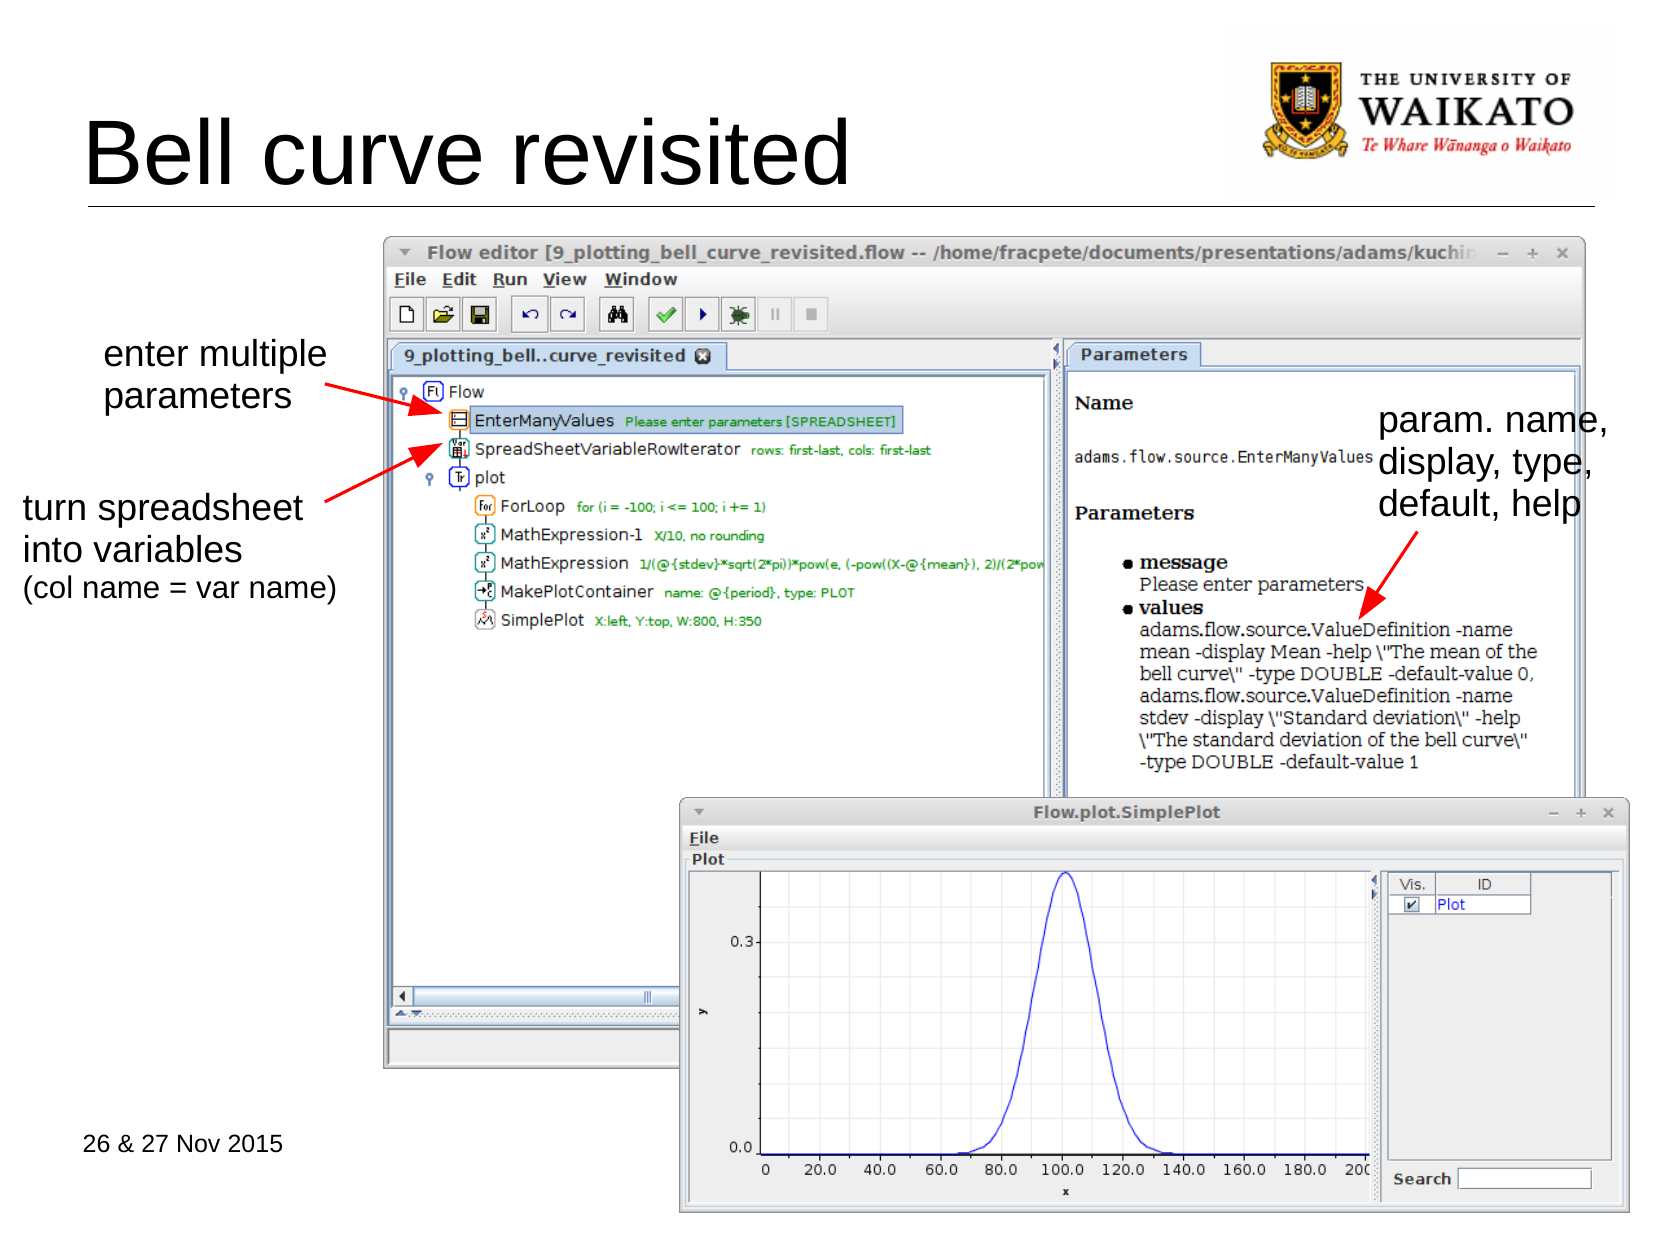

# Bell curve revisited
enter multiple
parameters
param. name,
display, type,
default, help
turn spreadsheet
into variables
(col name = var name)
26 & 27 Nov 2015
Peter Reutemann
31